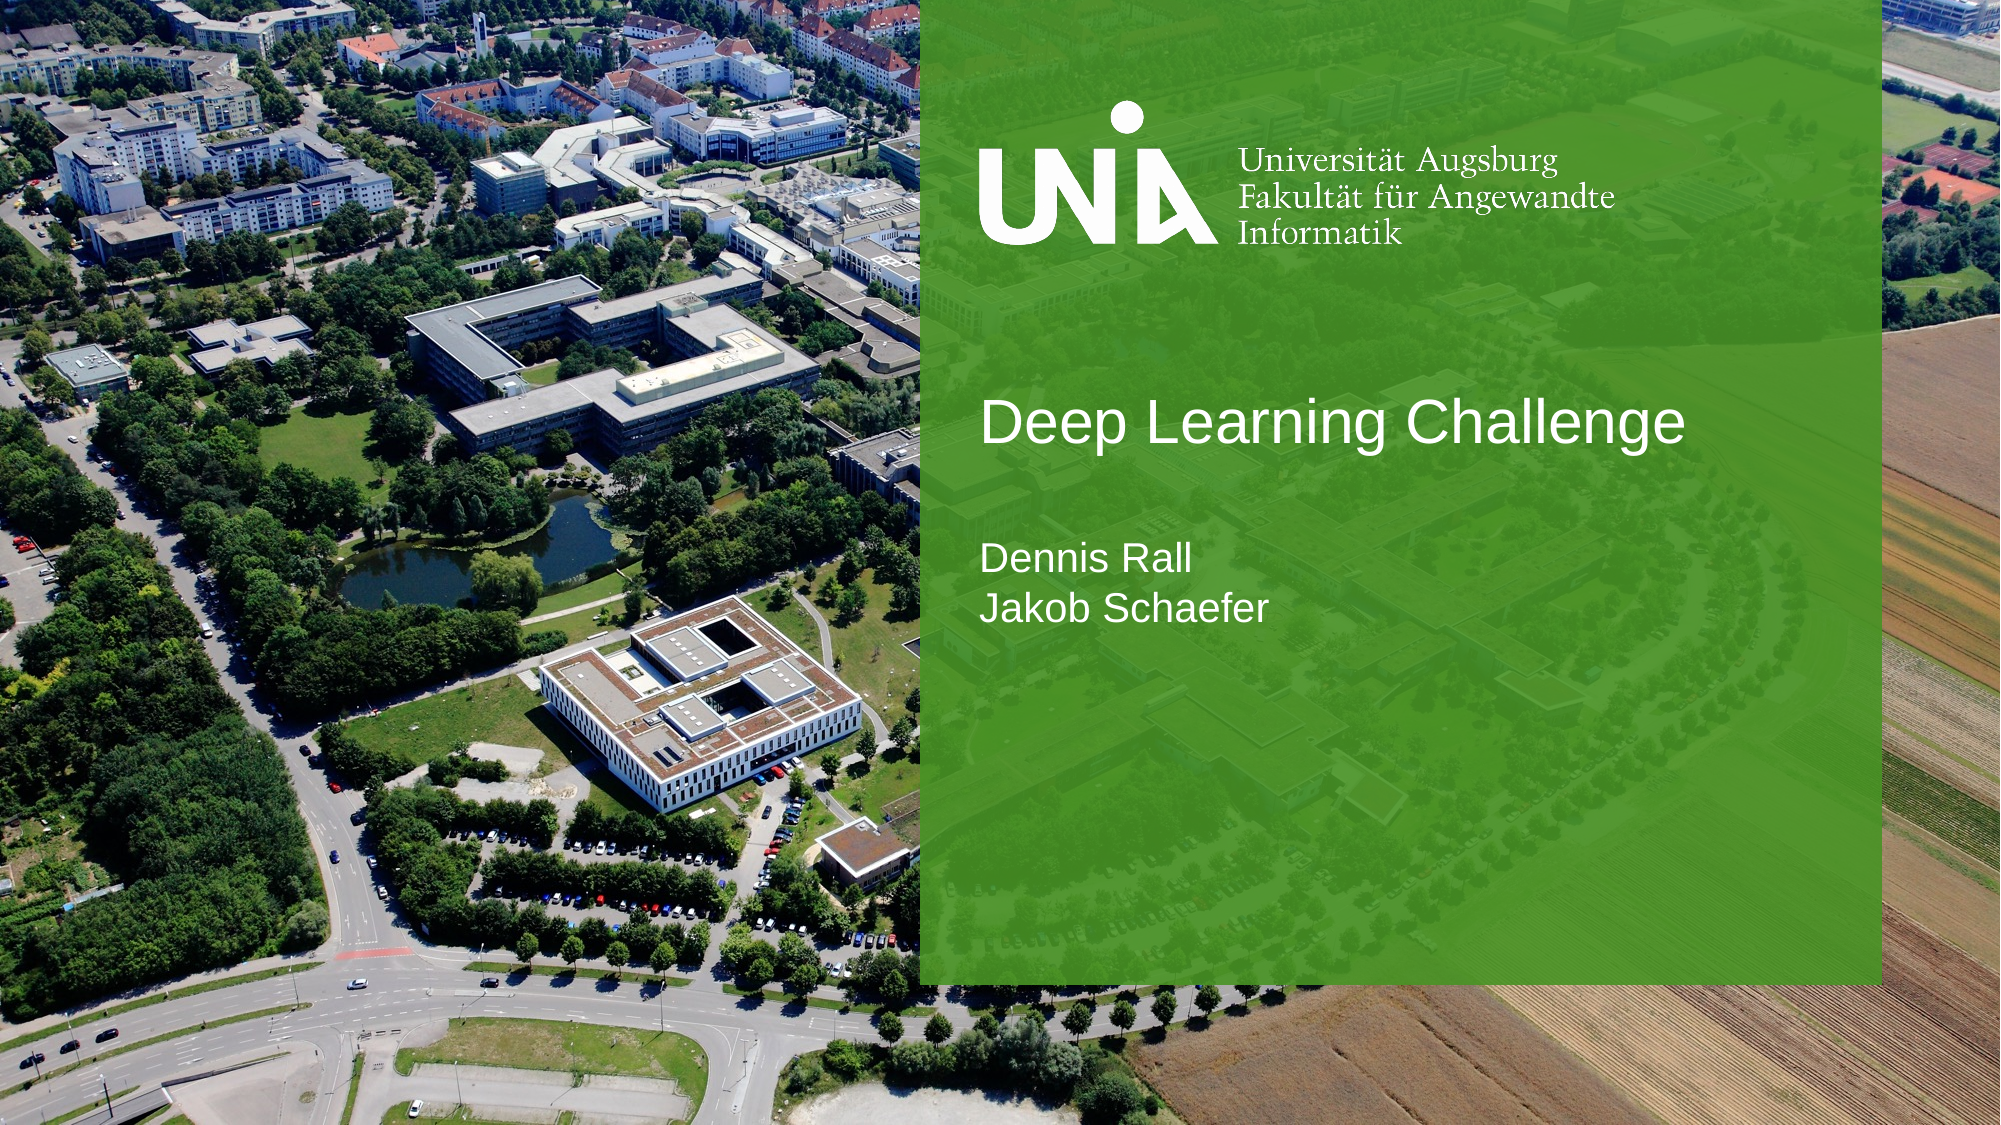

# Deep Learning Challenge Dennis Rall Jakob Schaefer